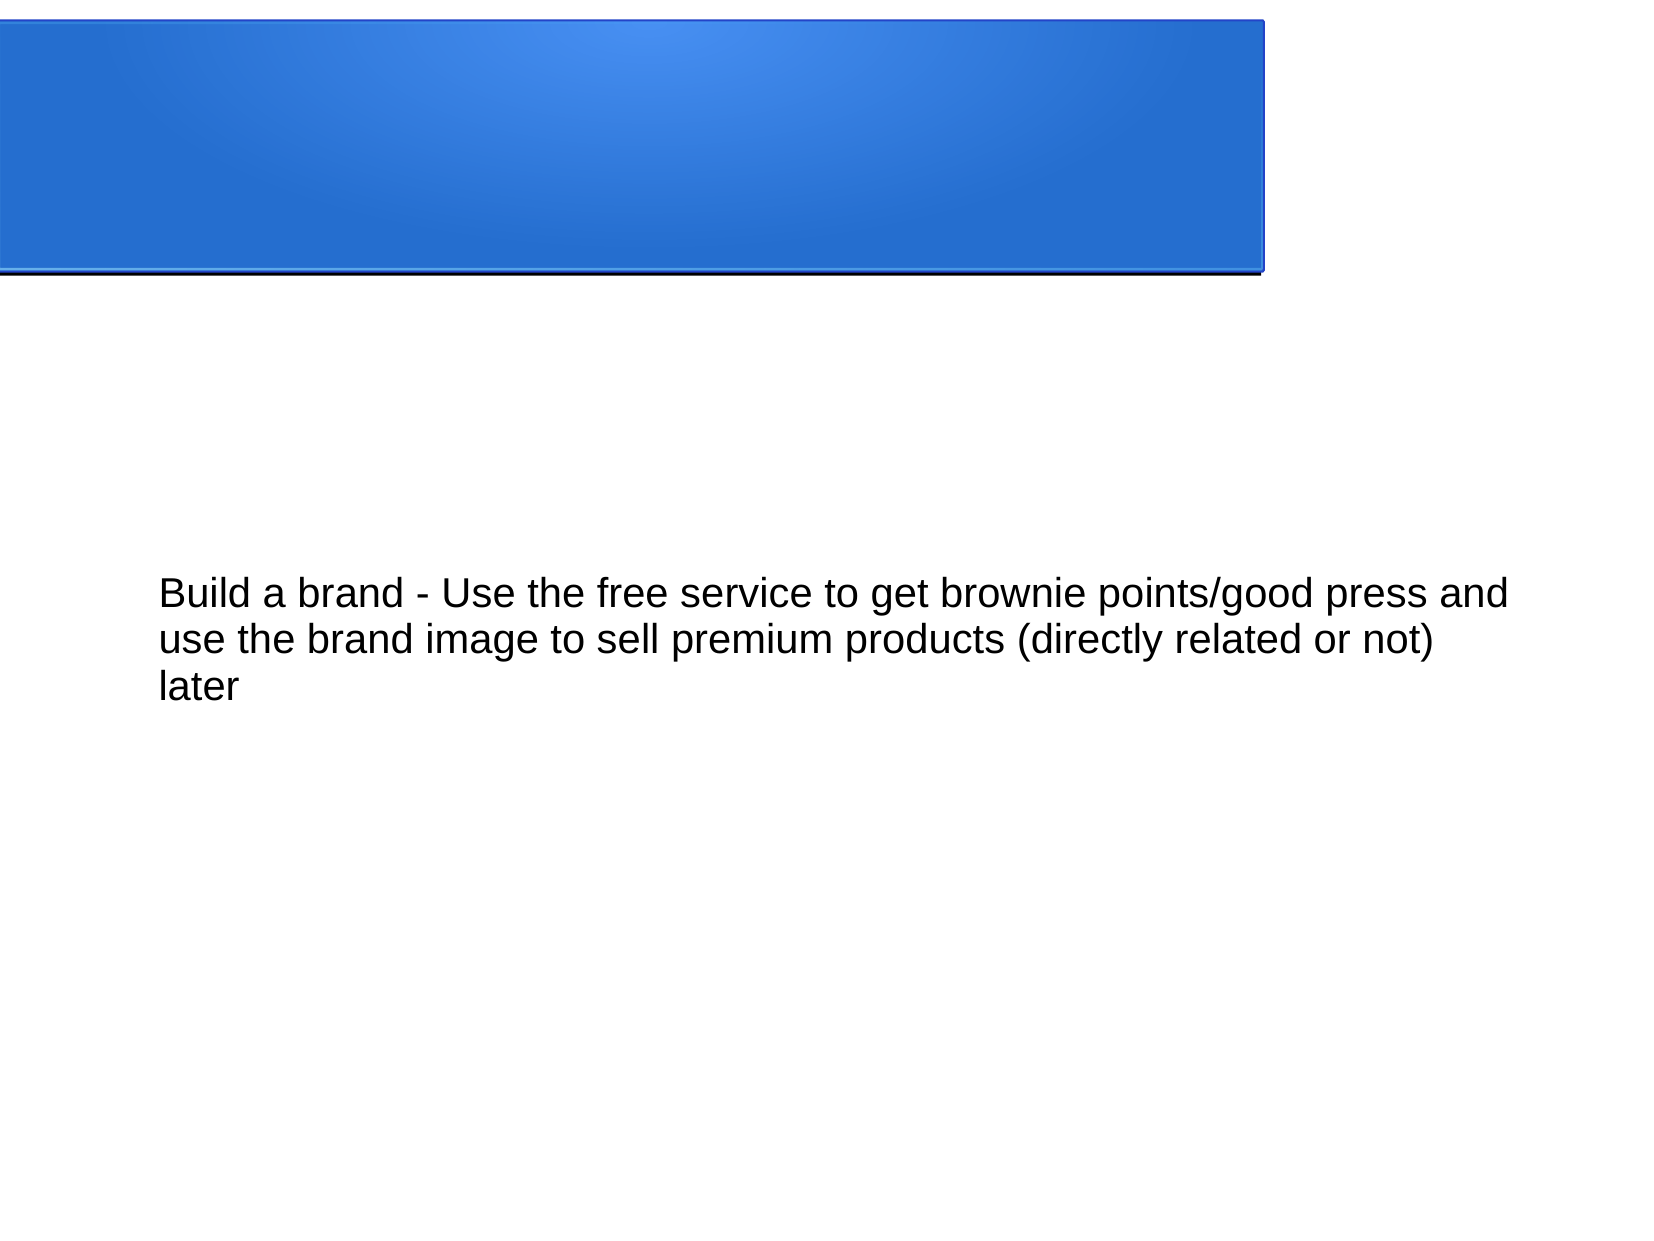

Build a brand - Use the free service to get brownie points/good press and use the brand image to sell premium products (directly related or not) later